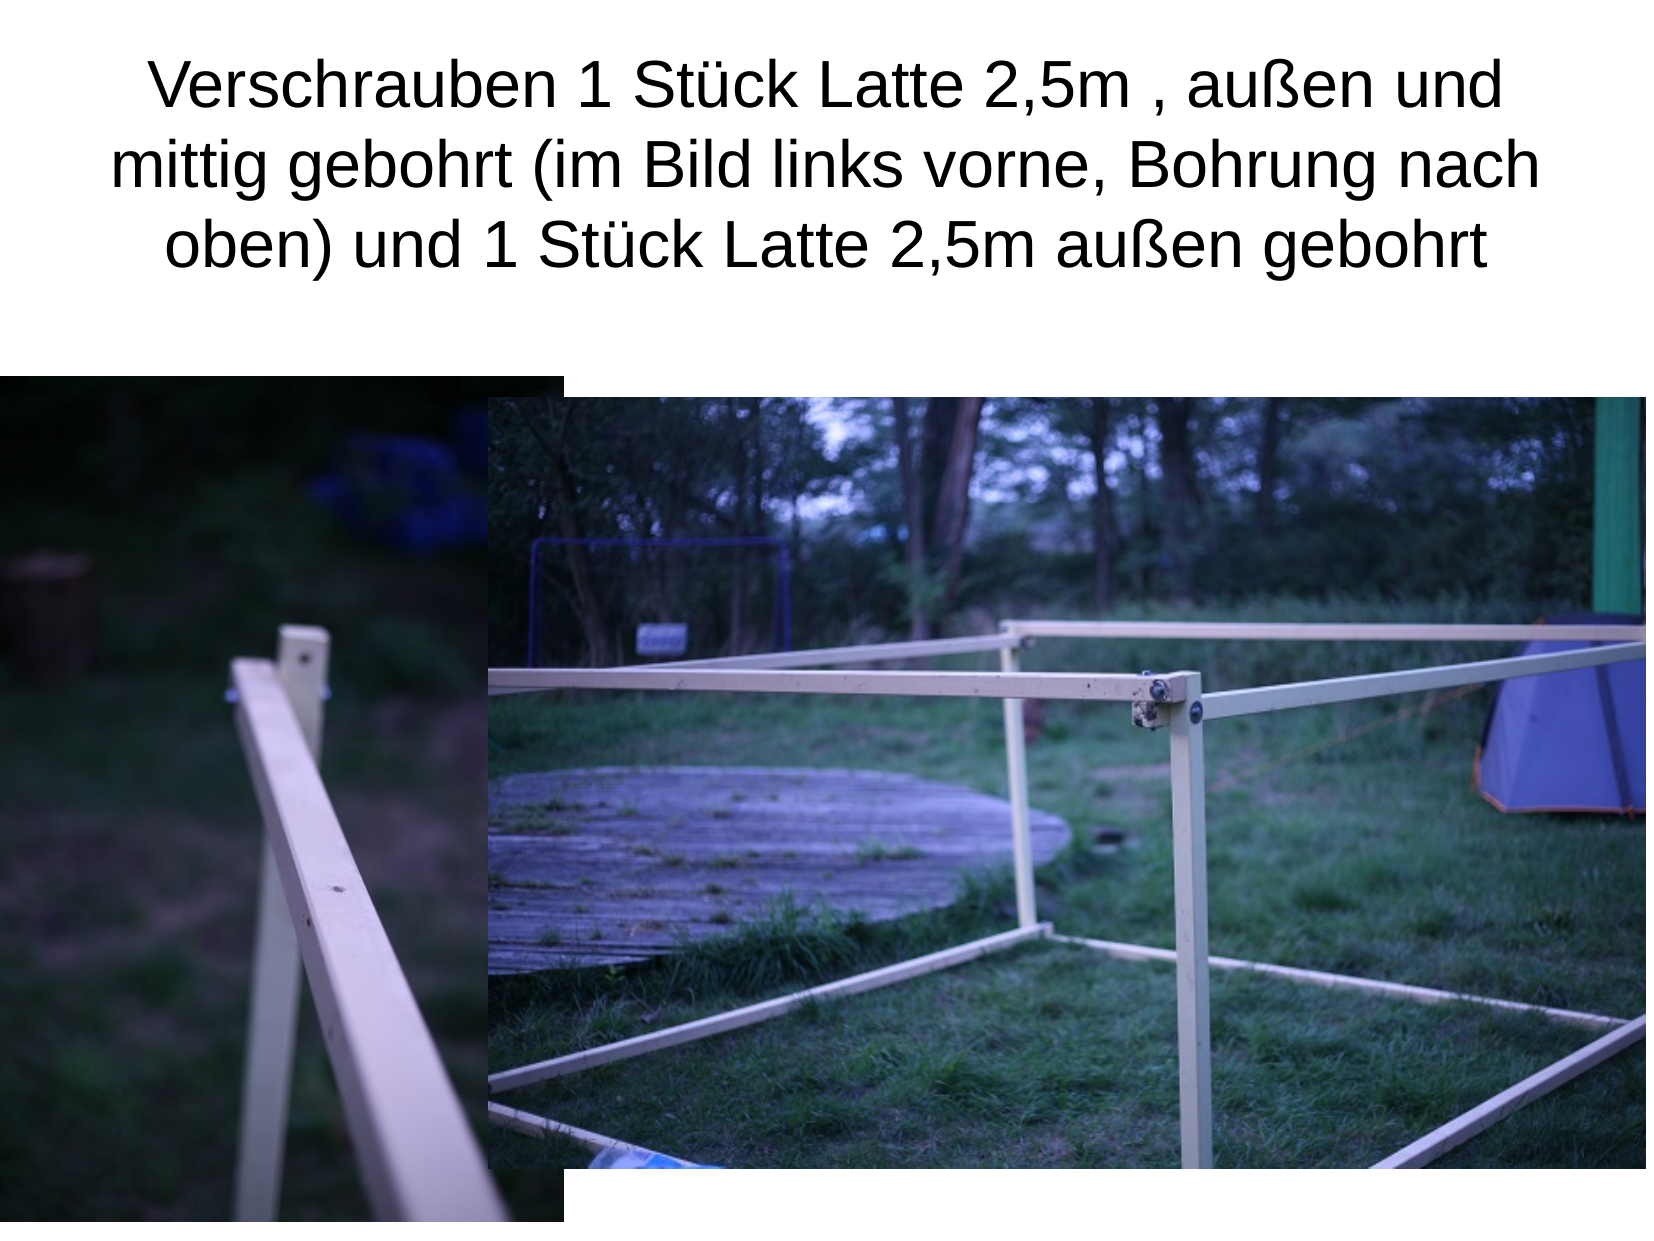

# Verschrauben 1 Stück Latte 2,5m , außen und mittig gebohrt (im Bild links vorne, Bohrung nach oben) und 1 Stück Latte 2,5m außen gebohrt